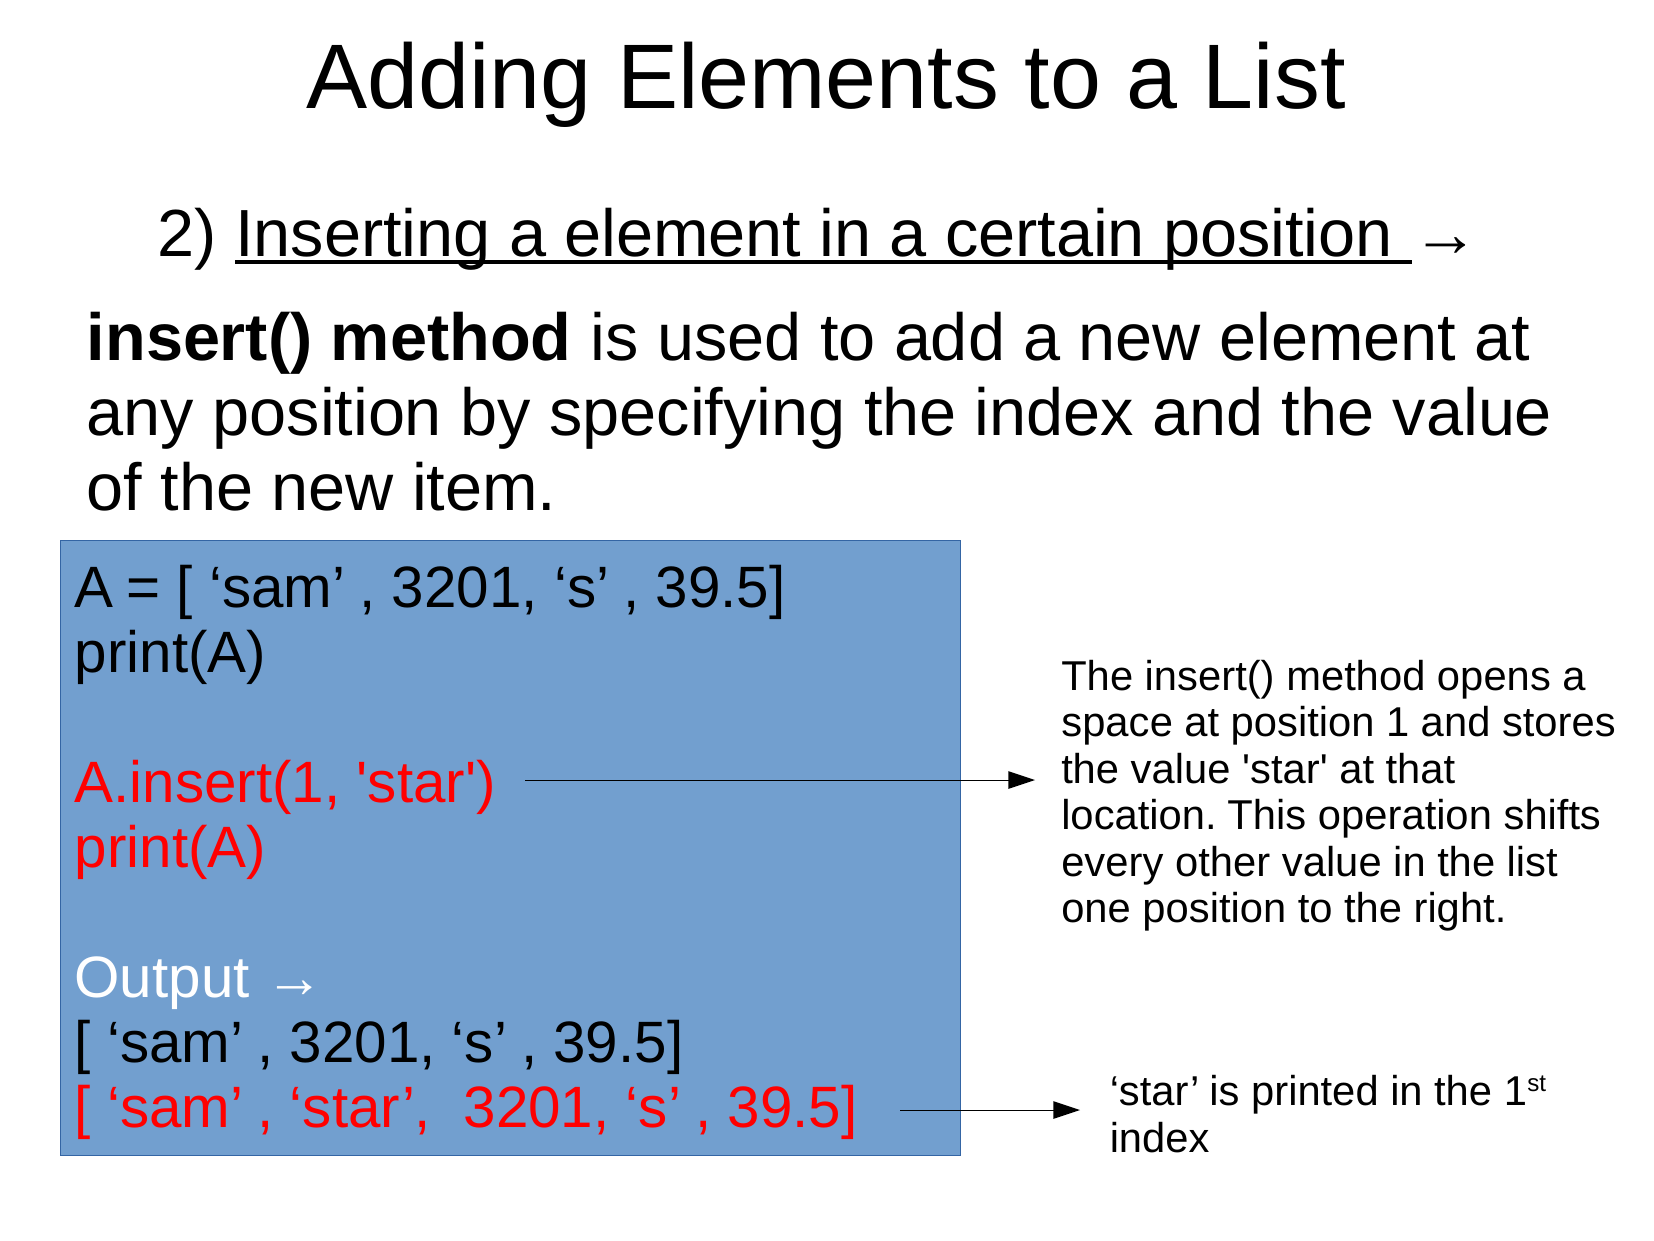

# Adding Elements to a List
2) Inserting a element in a certain position →
insert() method is used to add a new element at any position by specifying the index and the value of the new item.
A = [ ‘sam’ , 3201, ‘s’ , 39.5]
print(A)
A.insert(1, 'star')
print(A)
Output →
[ ‘sam’ , 3201, ‘s’ , 39.5]
[ ‘sam’ , ‘star’, 3201, ‘s’ , 39.5]
The insert() method opens a space at position 1 and stores
the value 'star' at that location. This operation shifts every other value in the list one position to the right.
‘star’ is printed in the 1st index